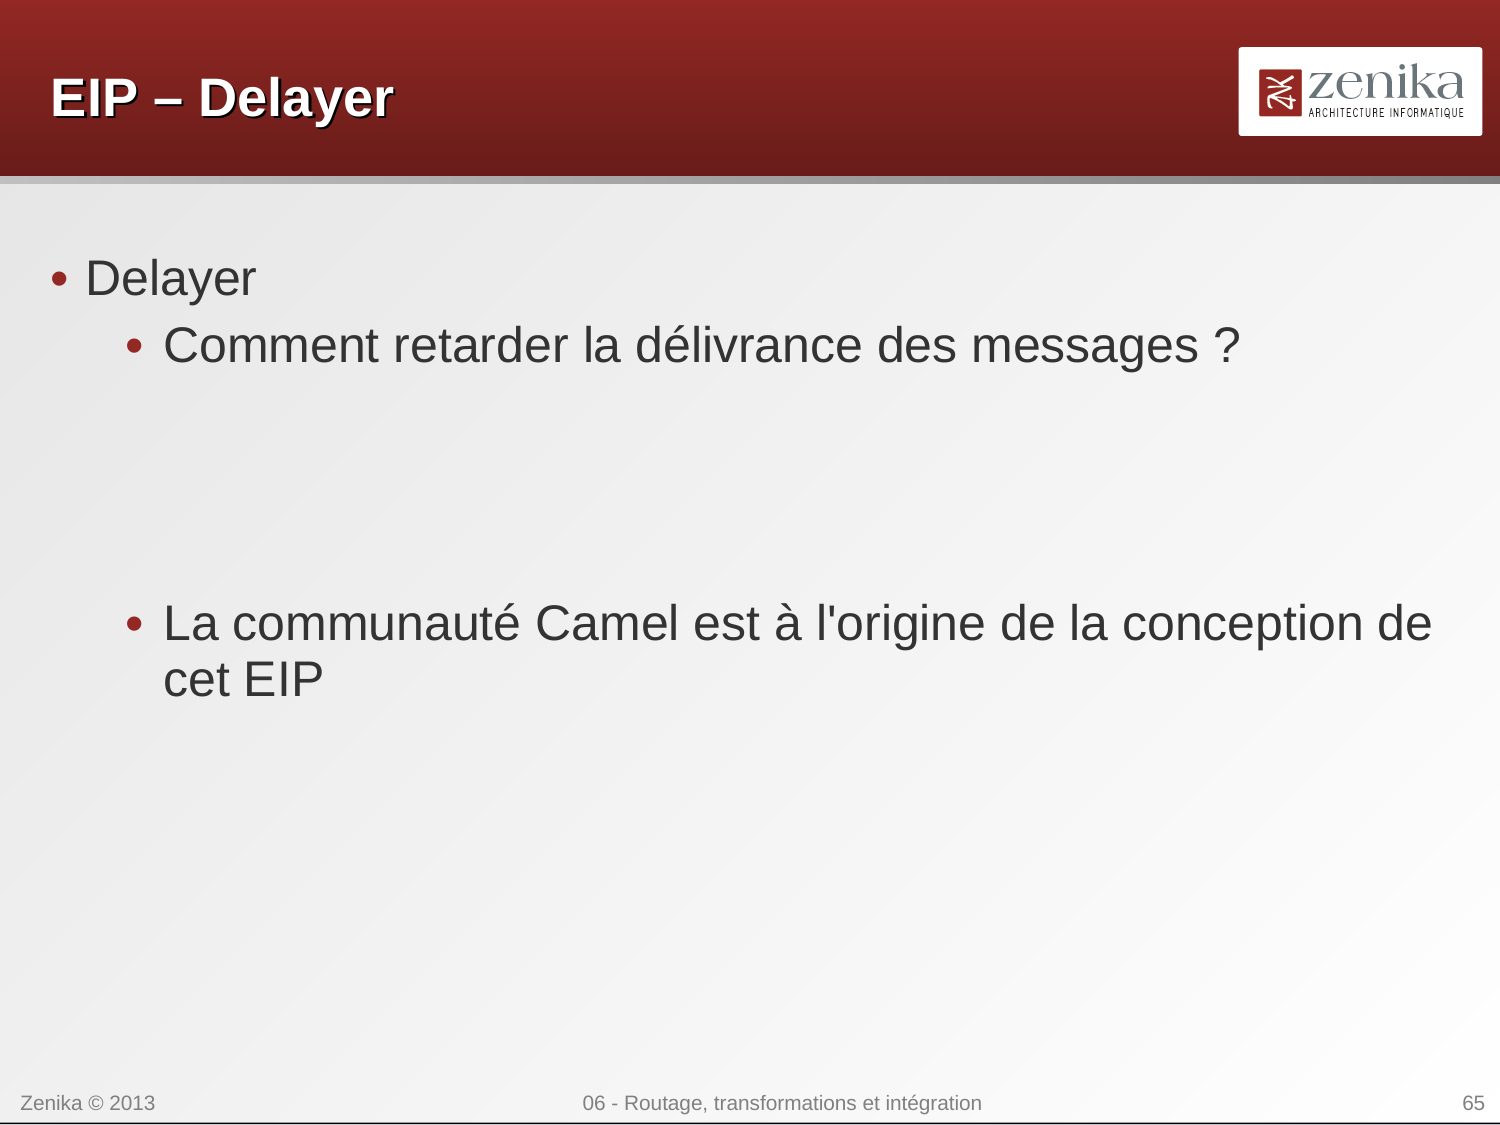

# EIP – Delayer
Delayer
Comment retarder la délivrance des messages ?
La communauté Camel est à l'origine de la conception de cet EIP